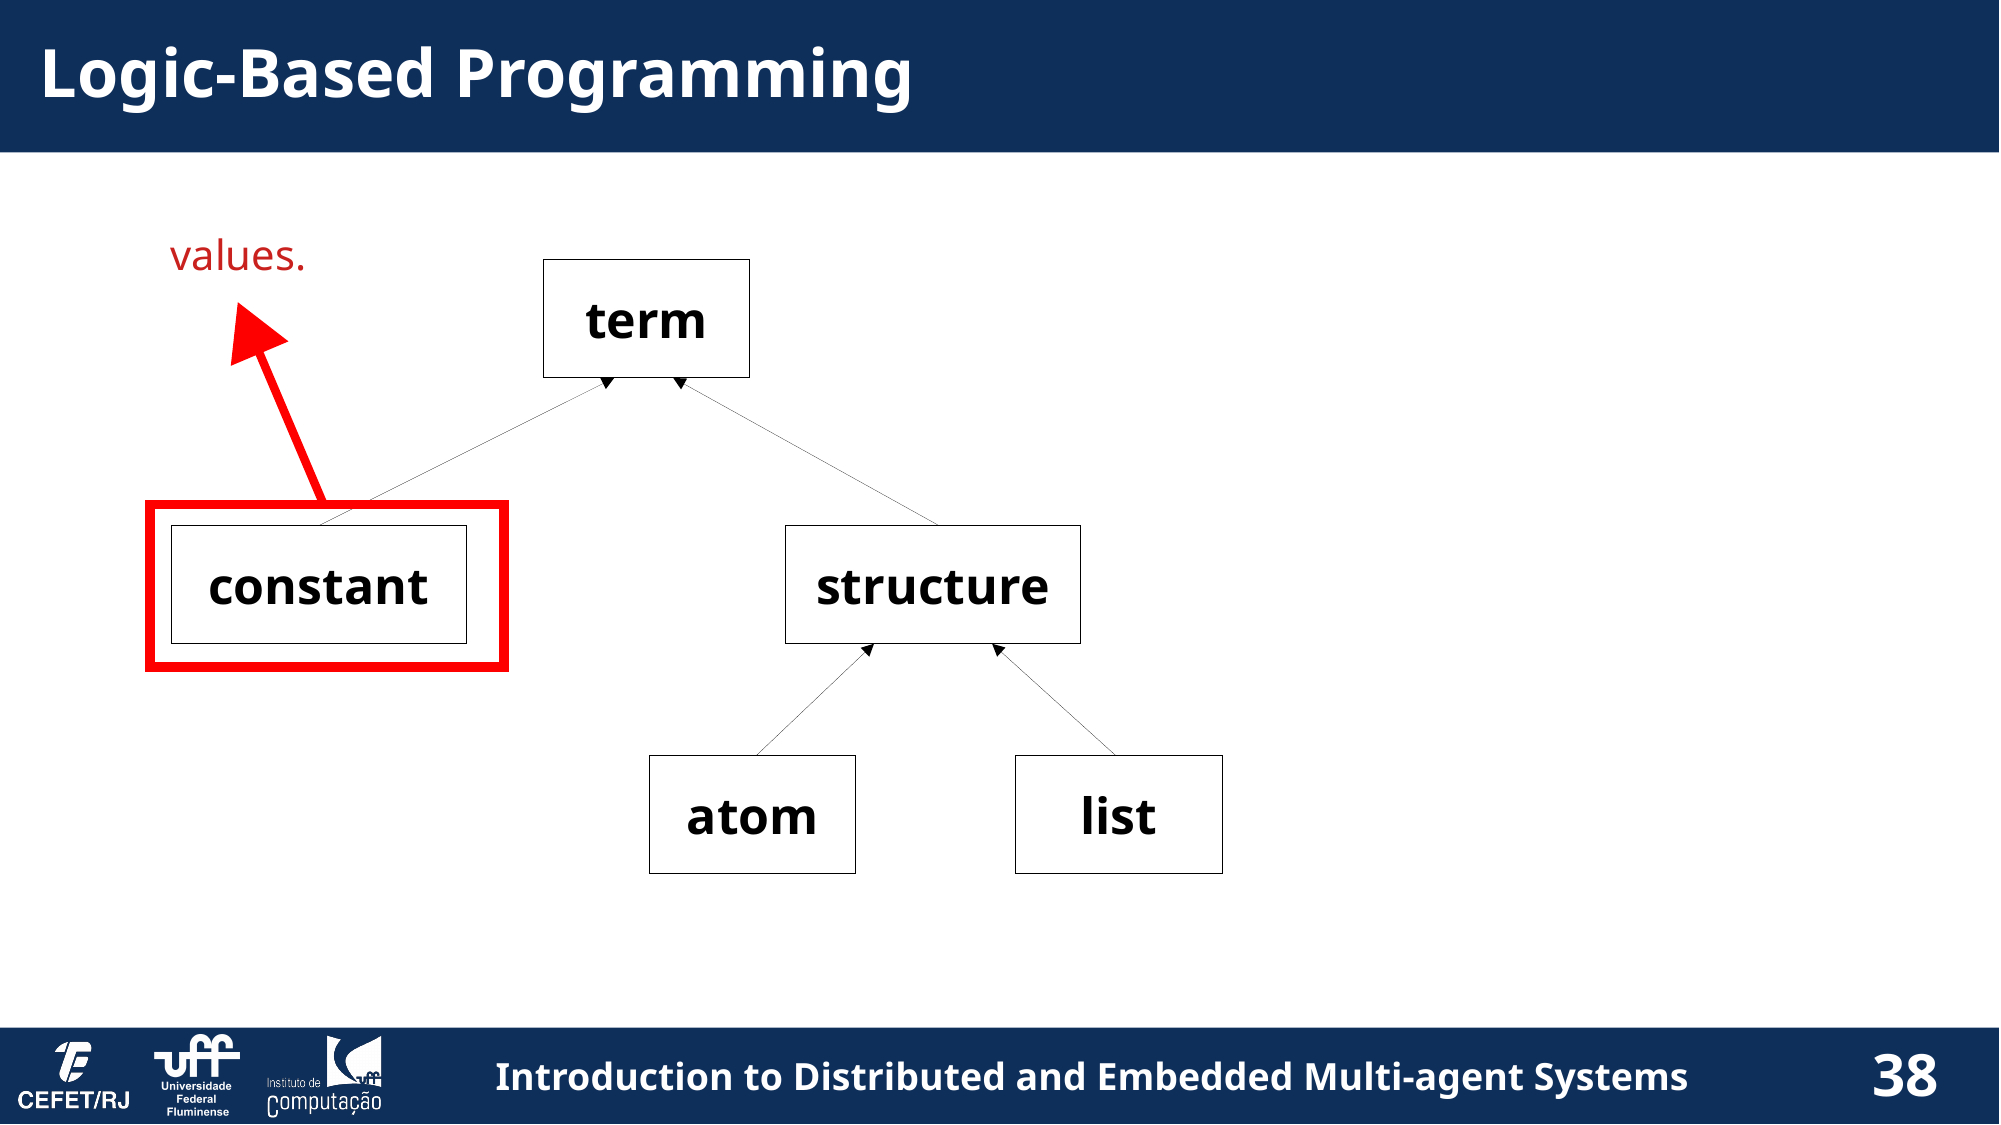

Logic-Based Programming
values.
term
constant
structure
atom
list